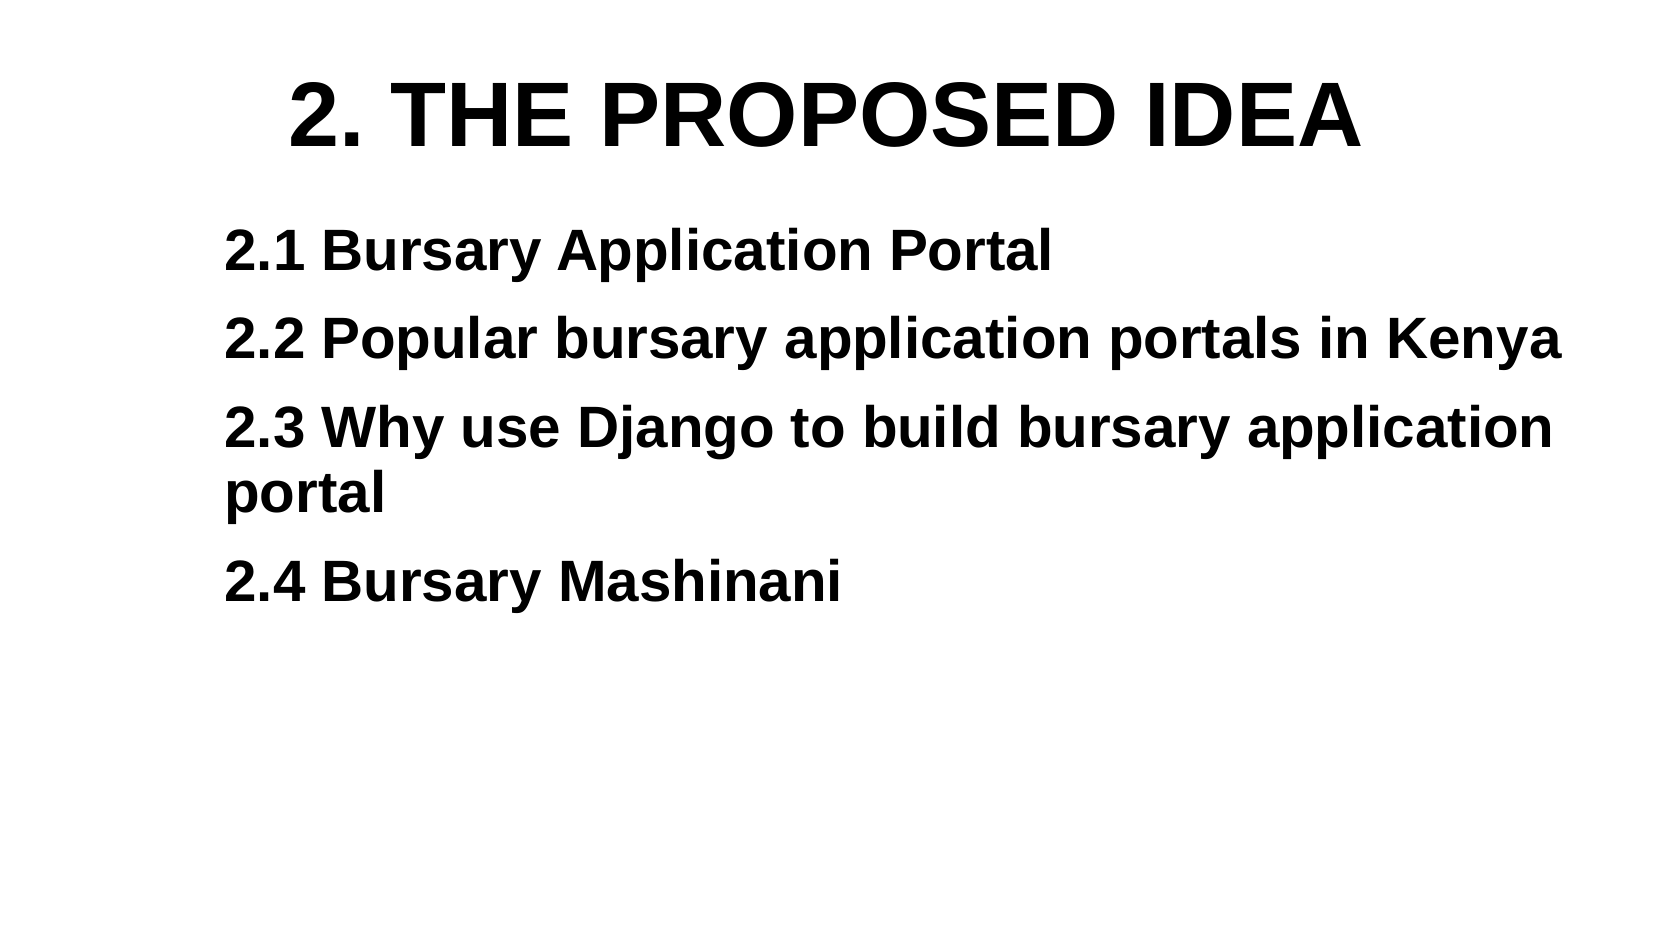

# 2. THE PROPOSED IDEA
2.1 Bursary Application Portal
2.2 Popular bursary application portals in Kenya
2.3 Why use Django to build bursary application portal
2.4 Bursary Mashinani